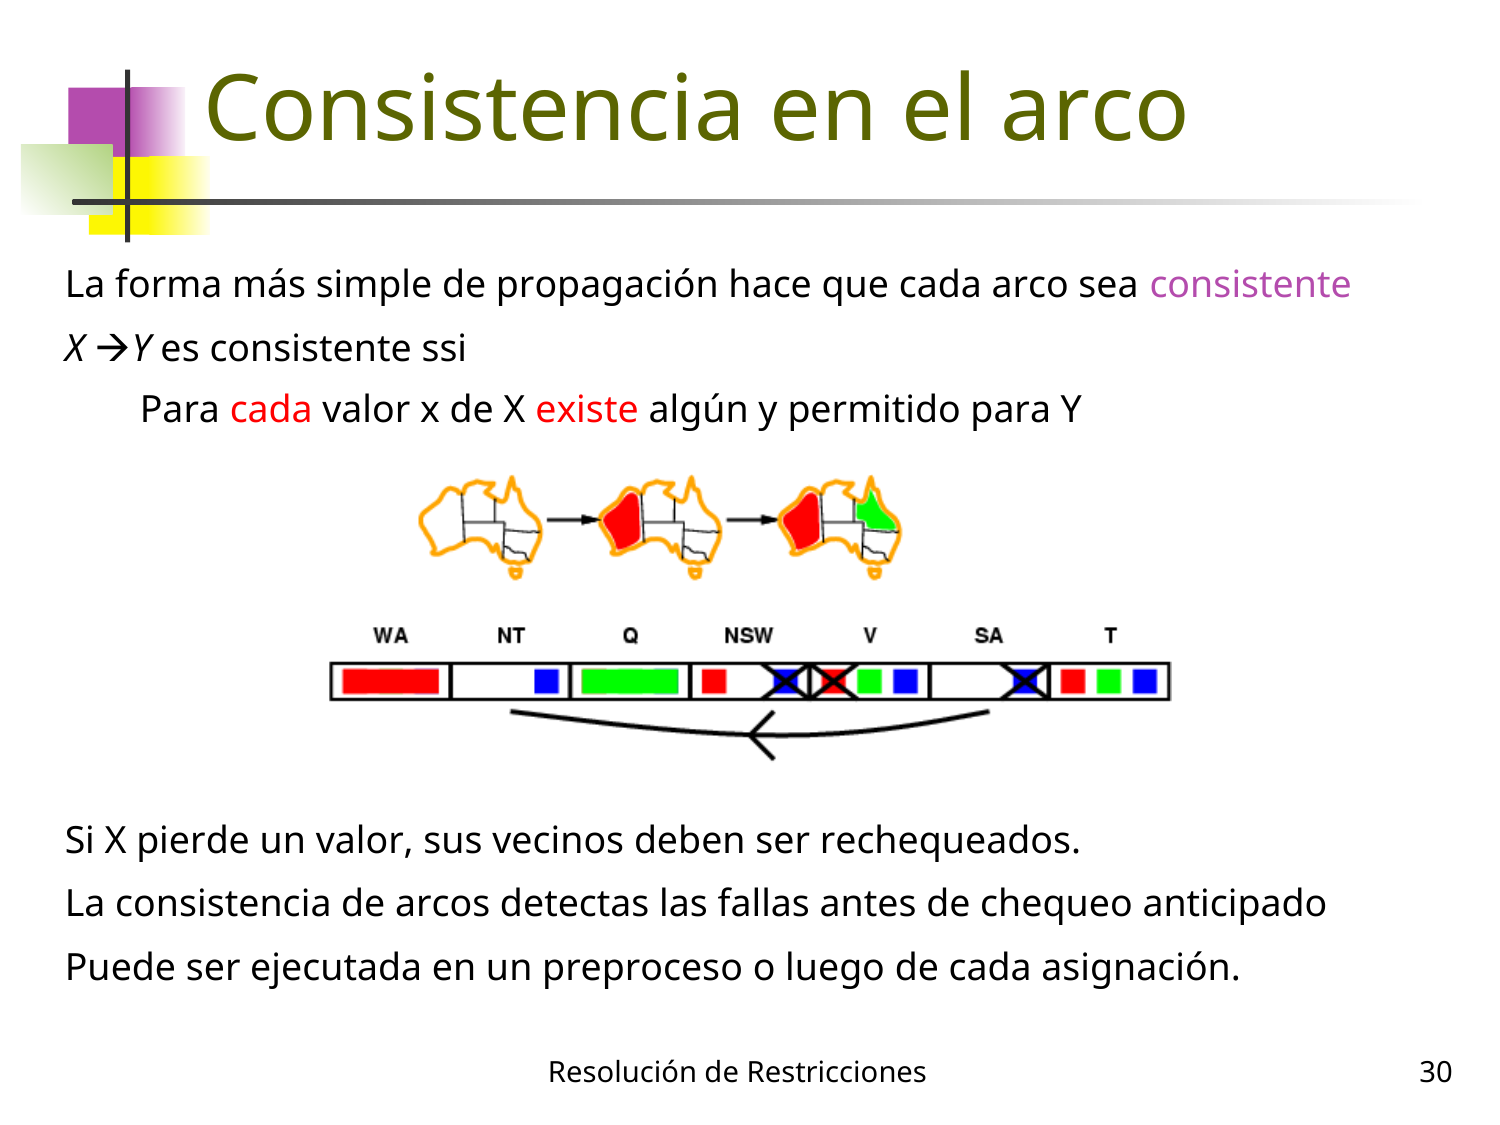

# Consistencia en el arco
La forma más simple de propagación hace que cada arco sea consistente
X Y es consistente ssi
Para cada valor x de X existe algún y permitido para Y
Si X pierde un valor, sus vecinos deben ser rechequeados.
La consistencia de arcos detectas las fallas antes de chequeo anticipado
Puede ser ejecutada en un preproceso o luego de cada asignación.
Resolución de Restricciones
30